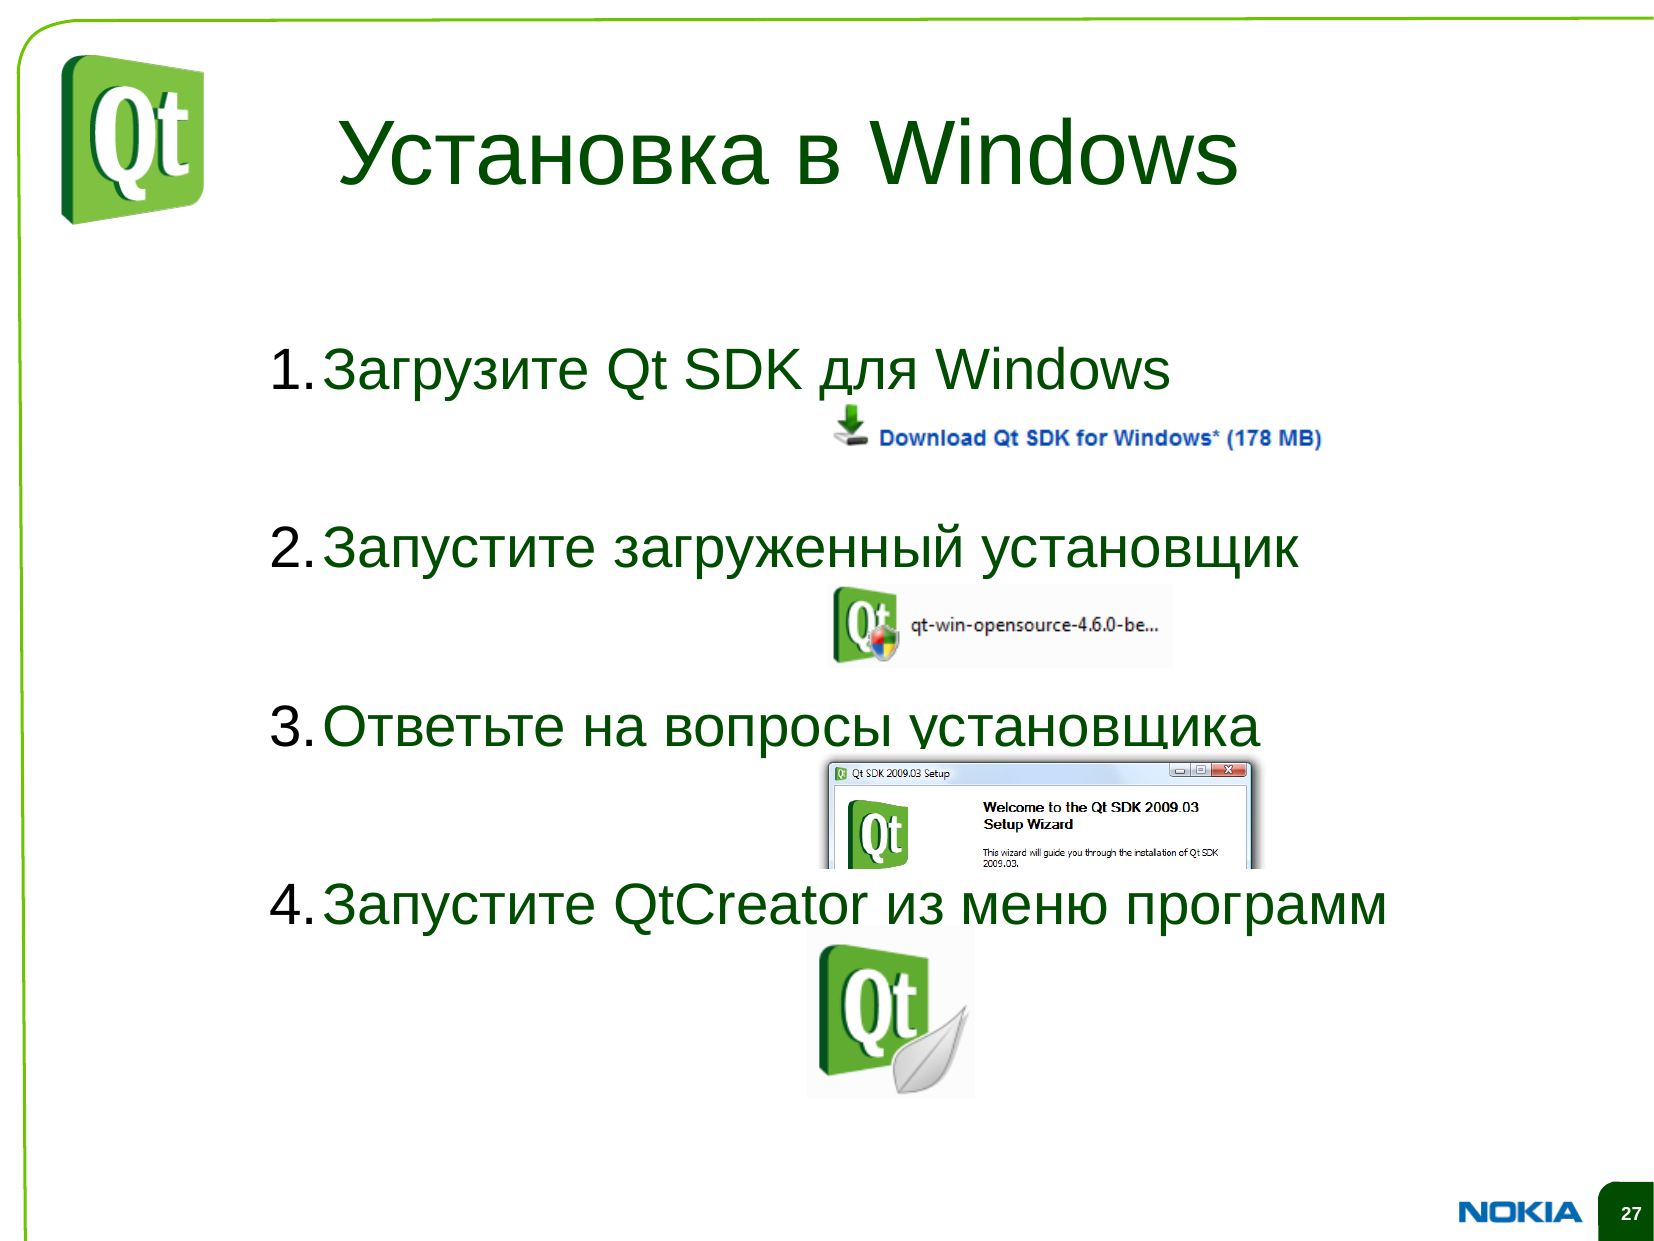

# Установка в Windows
Загрузите Qt SDK для Windows
Запустите загруженный установщик
Ответьте на вопросы установщика
Запустите QtCreator из меню программ